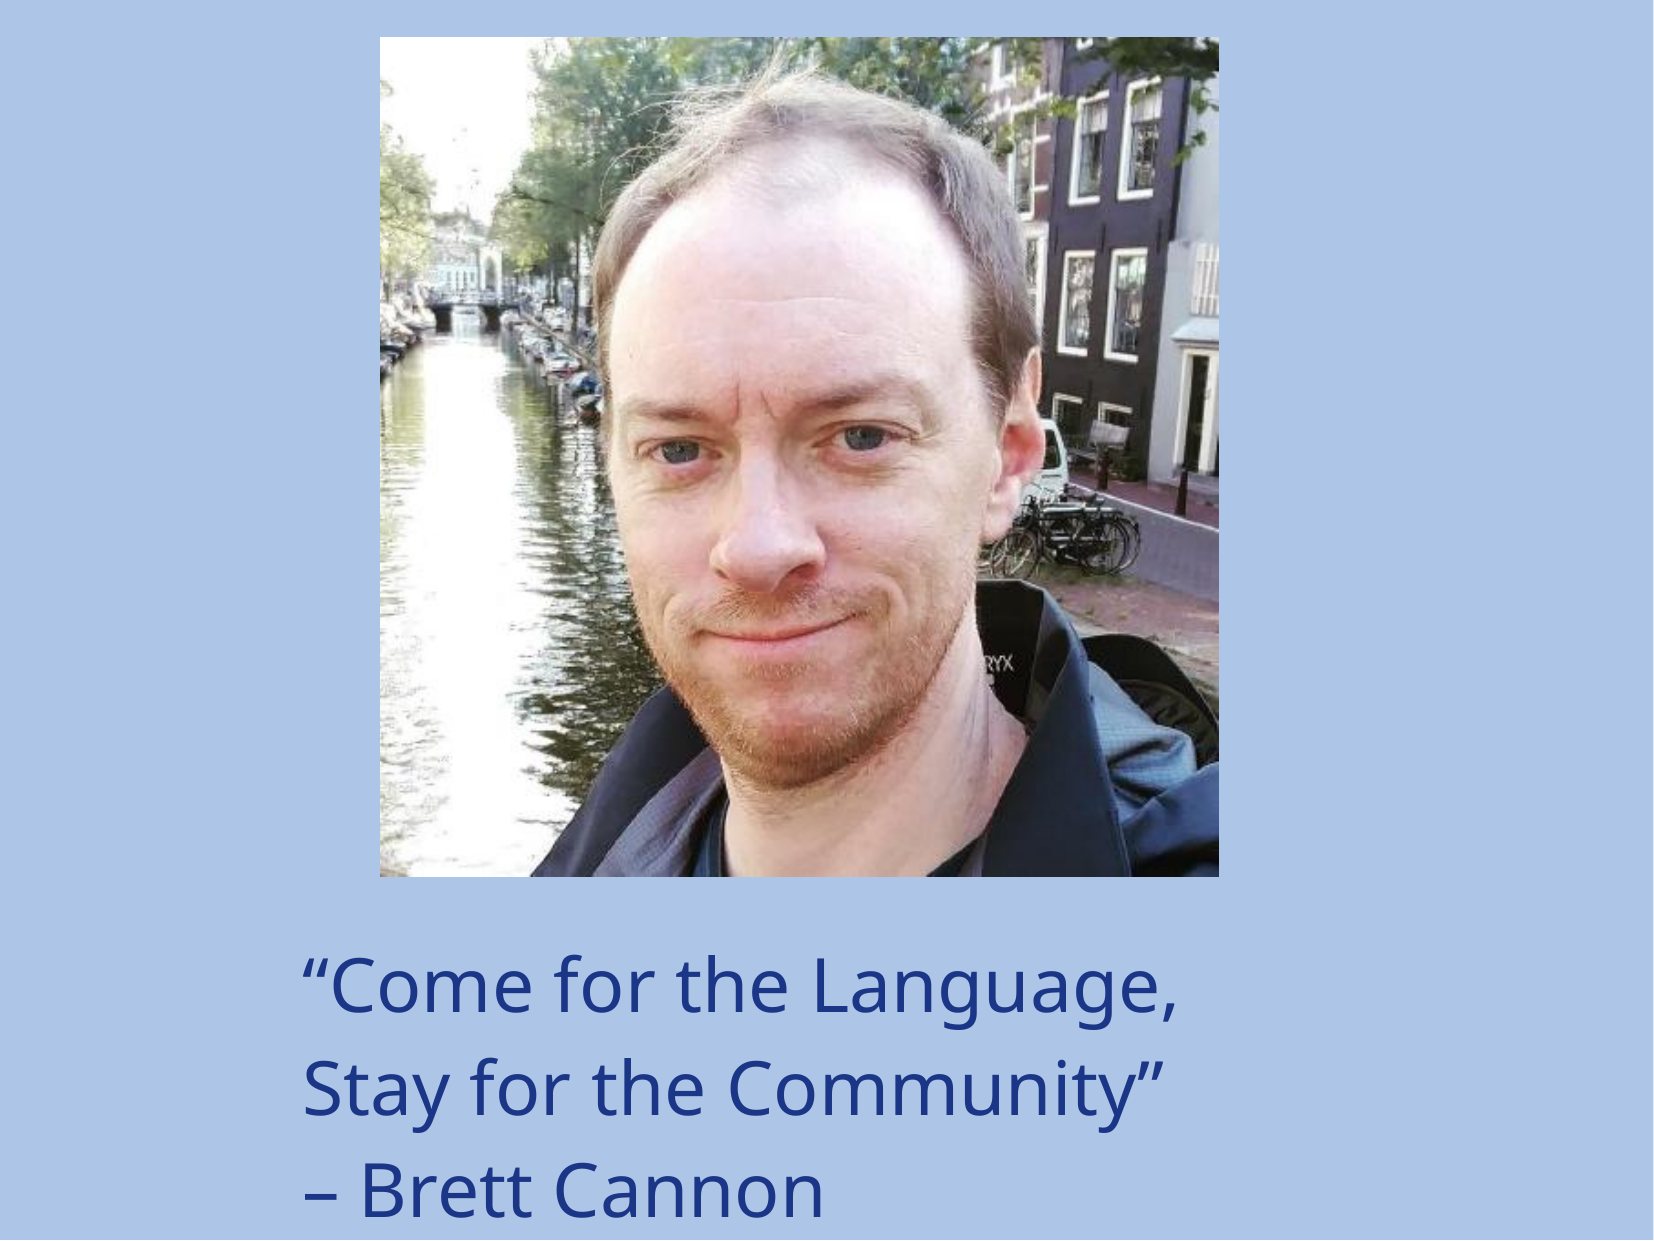

# “Come for the Language, Stay for the Community” – Brett Cannon